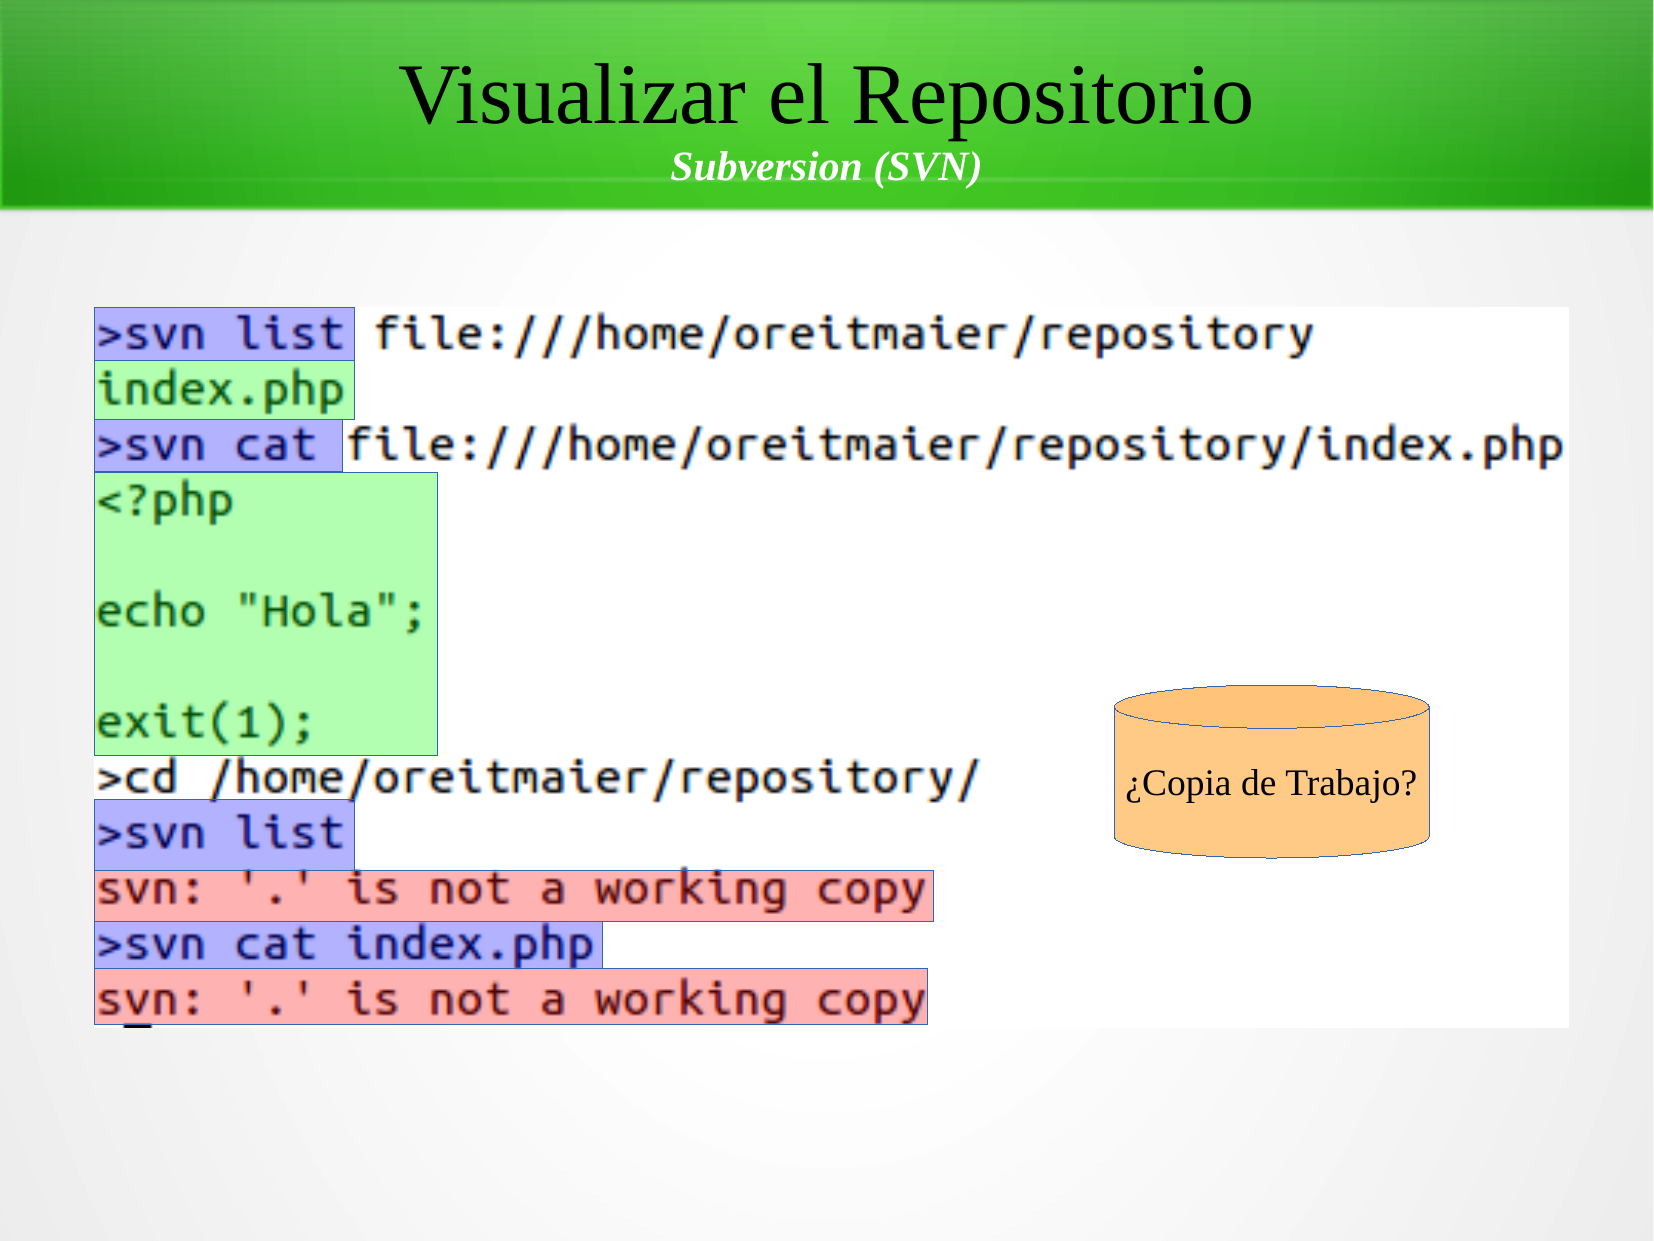

# Visualizar el Repositorio Subversion (SVN)
¿Copia de Trabajo?